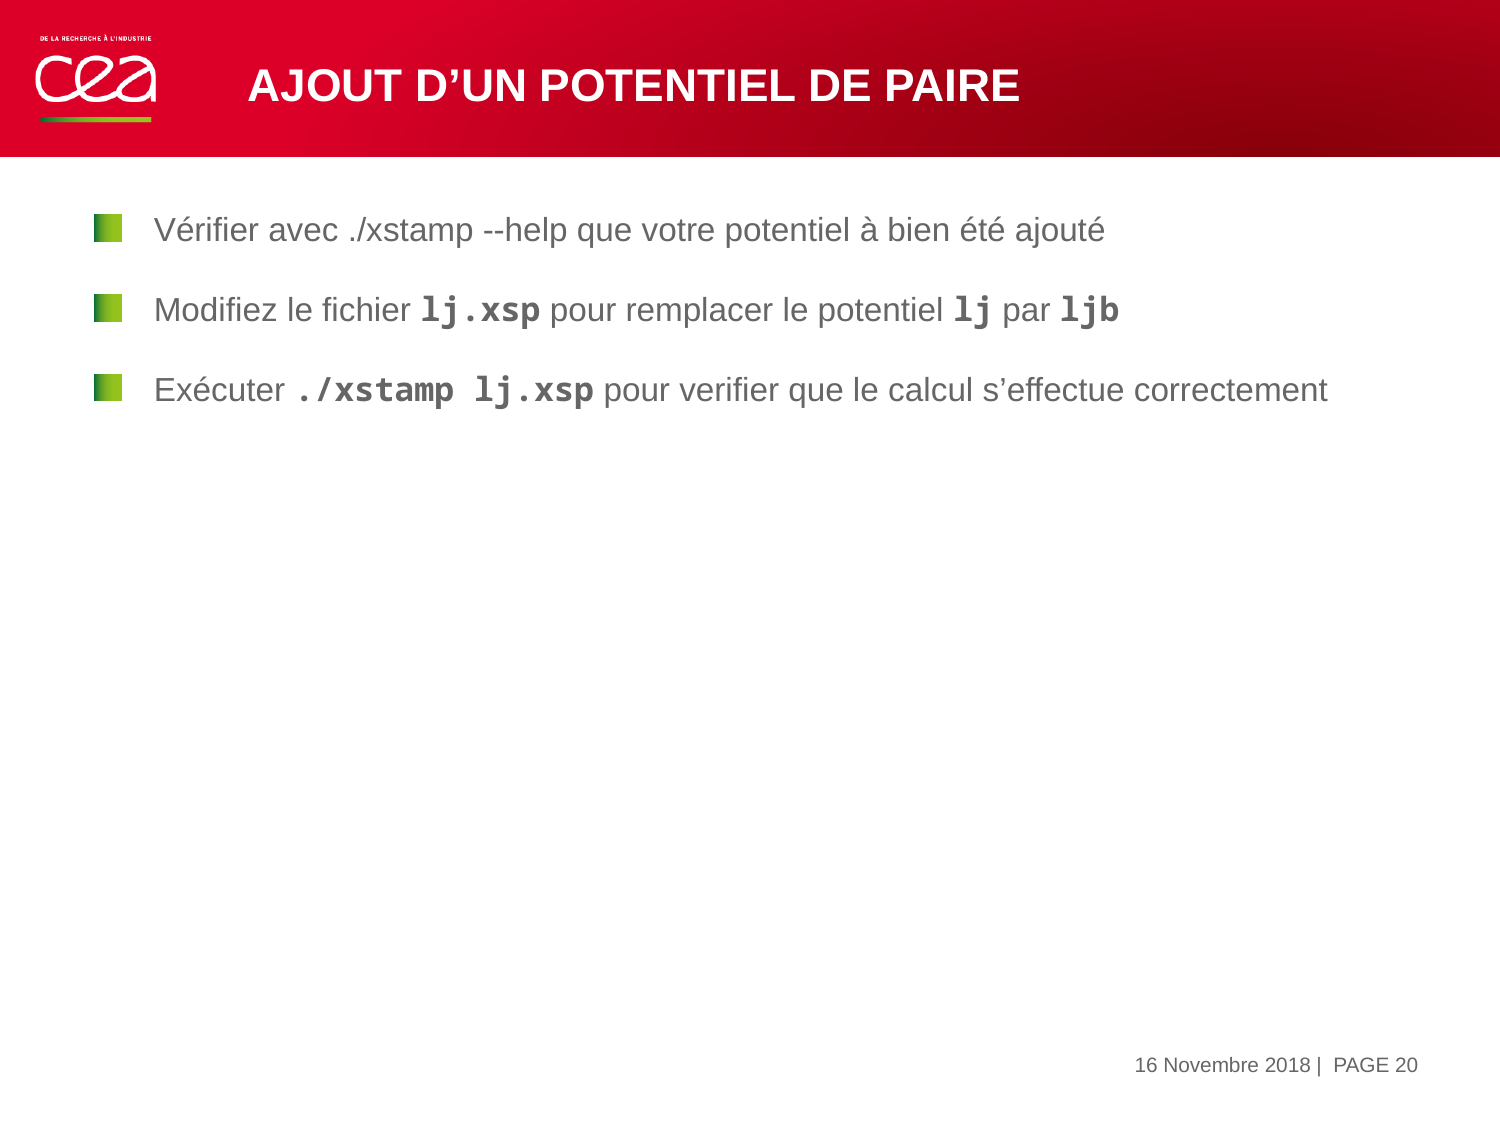

# Ajout d’un Potentiel de pairE
Vérifier avec ./xstamp --help que votre potentiel à bien été ajouté
Modifiez le fichier lj.xsp pour remplacer le potentiel lj par ljb
Exécuter ./xstamp lj.xsp pour verifier que le calcul s’effectue correctement
| PAGE
16 Novembre 2018